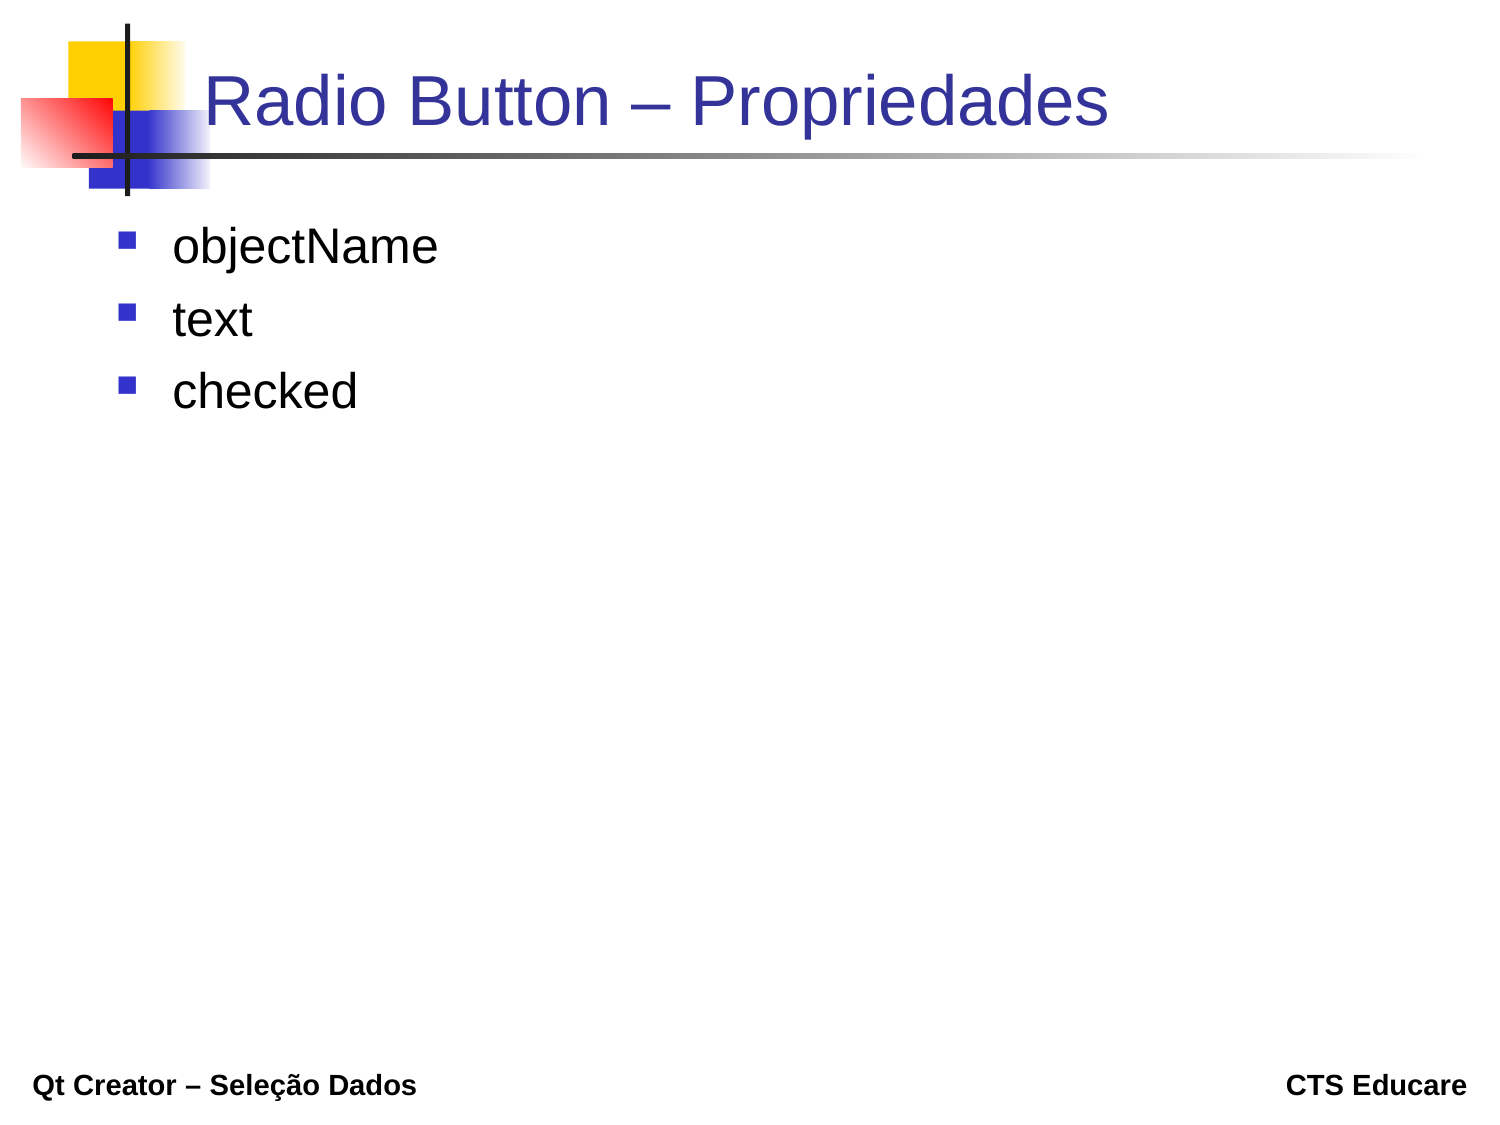

# Radio Button – Propriedades
objectName
text
checked